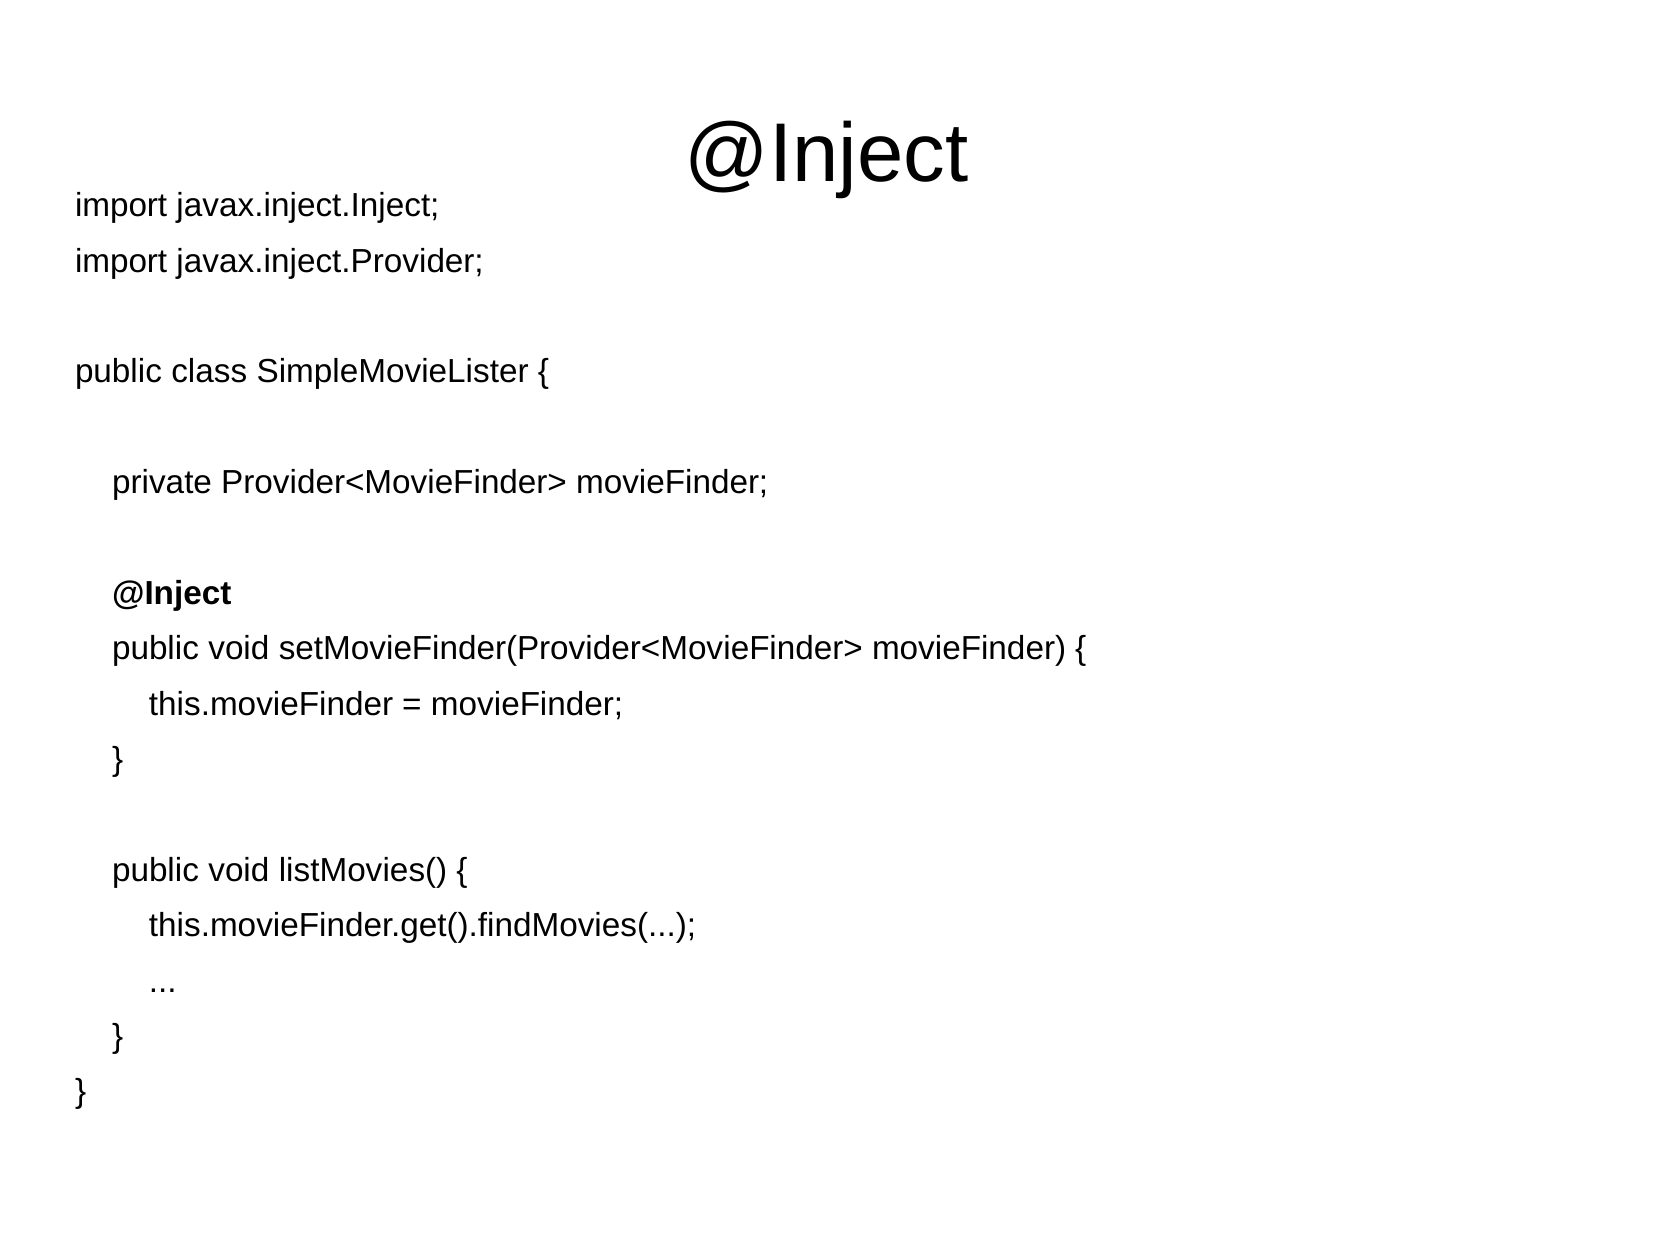

# @Inject
import javax.inject.Inject;
import javax.inject.Provider;
public class SimpleMovieLister {
 private Provider<MovieFinder> movieFinder;
 @Inject
 public void setMovieFinder(Provider<MovieFinder> movieFinder) {
 this.movieFinder = movieFinder;
 }
 public void listMovies() {
 this.movieFinder.get().findMovies(...);
 ...
 }
}